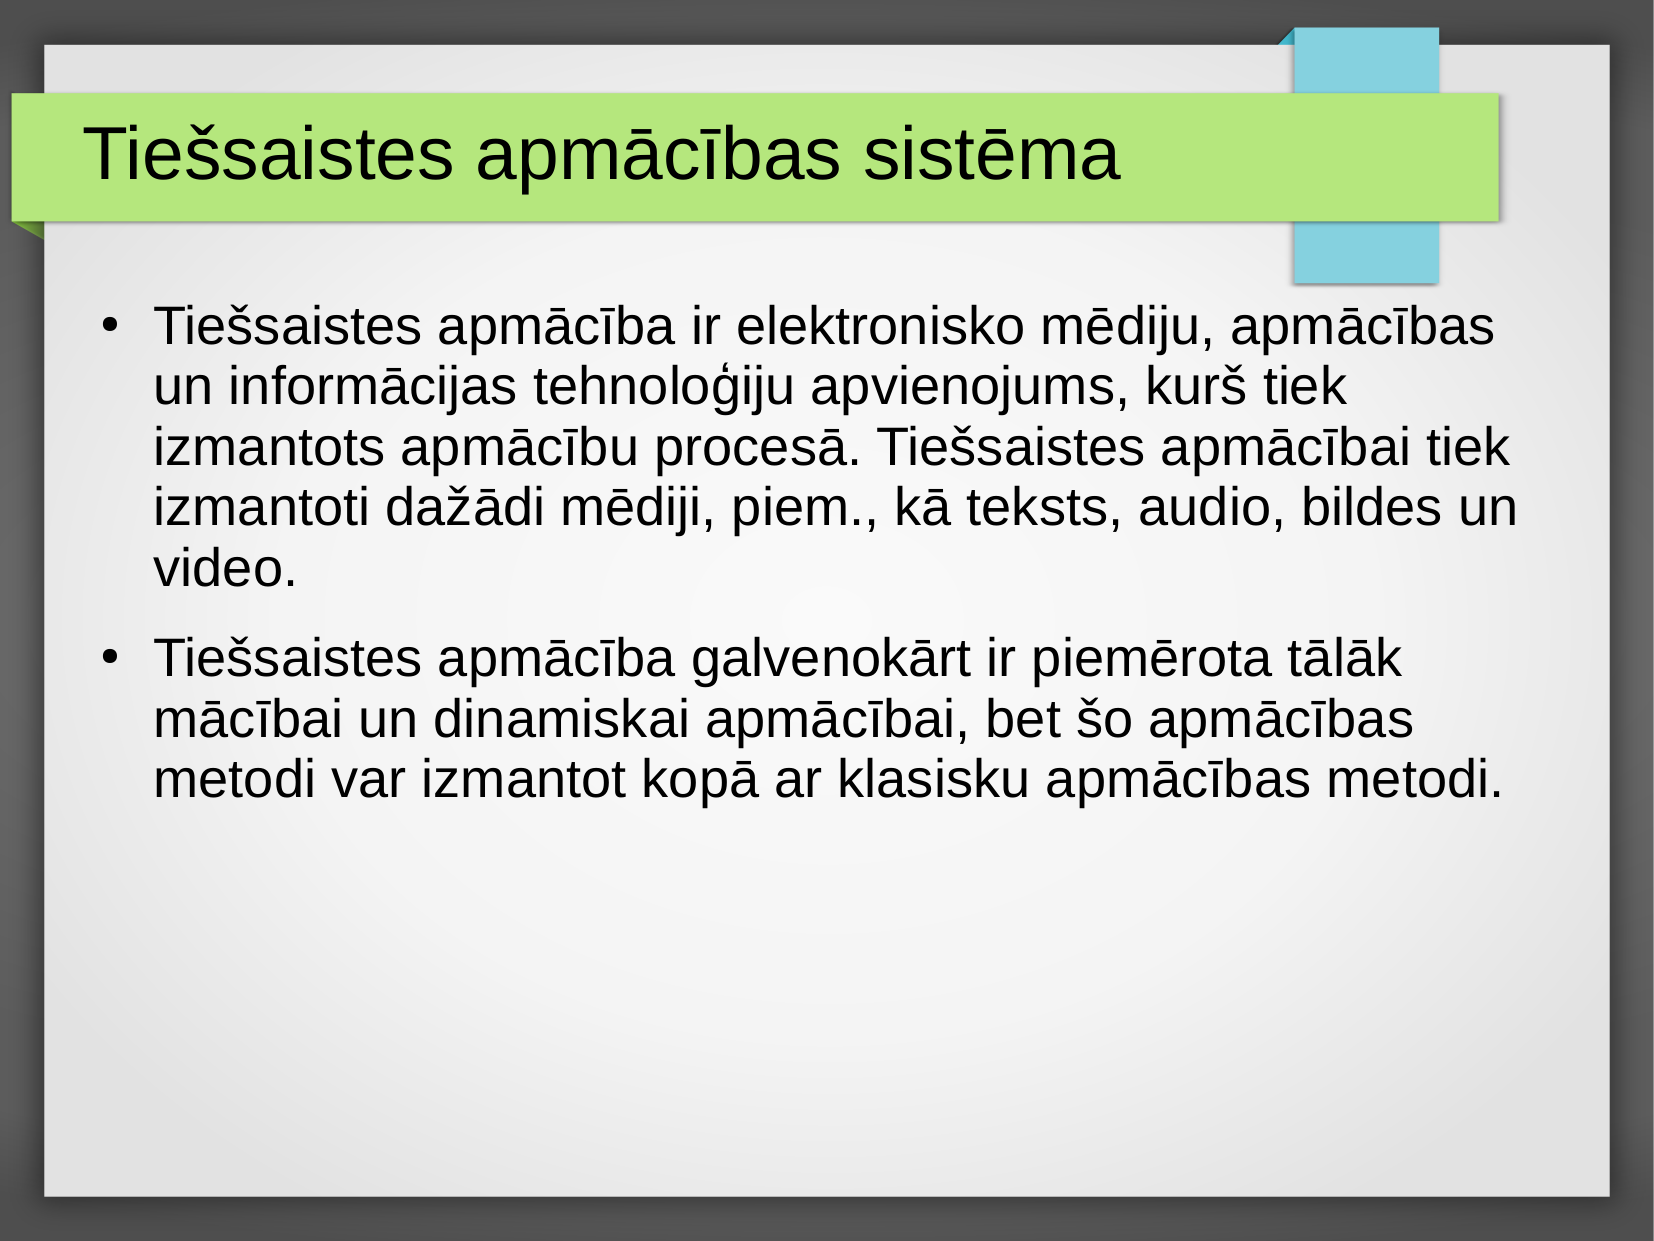

# Tiešsaistes apmācības sistēma
Tiešsaistes apmācība ir elektronisko mēdiju, apmācības un informācijas tehnoloģiju apvienojums, kurš tiek izmantots apmācību procesā. Tiešsaistes apmācībai tiek izmantoti dažādi mēdiji, piem., kā teksts, audio, bildes un video.
Tiešsaistes apmācība galvenokārt ir piemērota tālāk mācībai un dinamiskai apmācībai, bet šo apmācības metodi var izmantot kopā ar klasisku apmācības metodi.